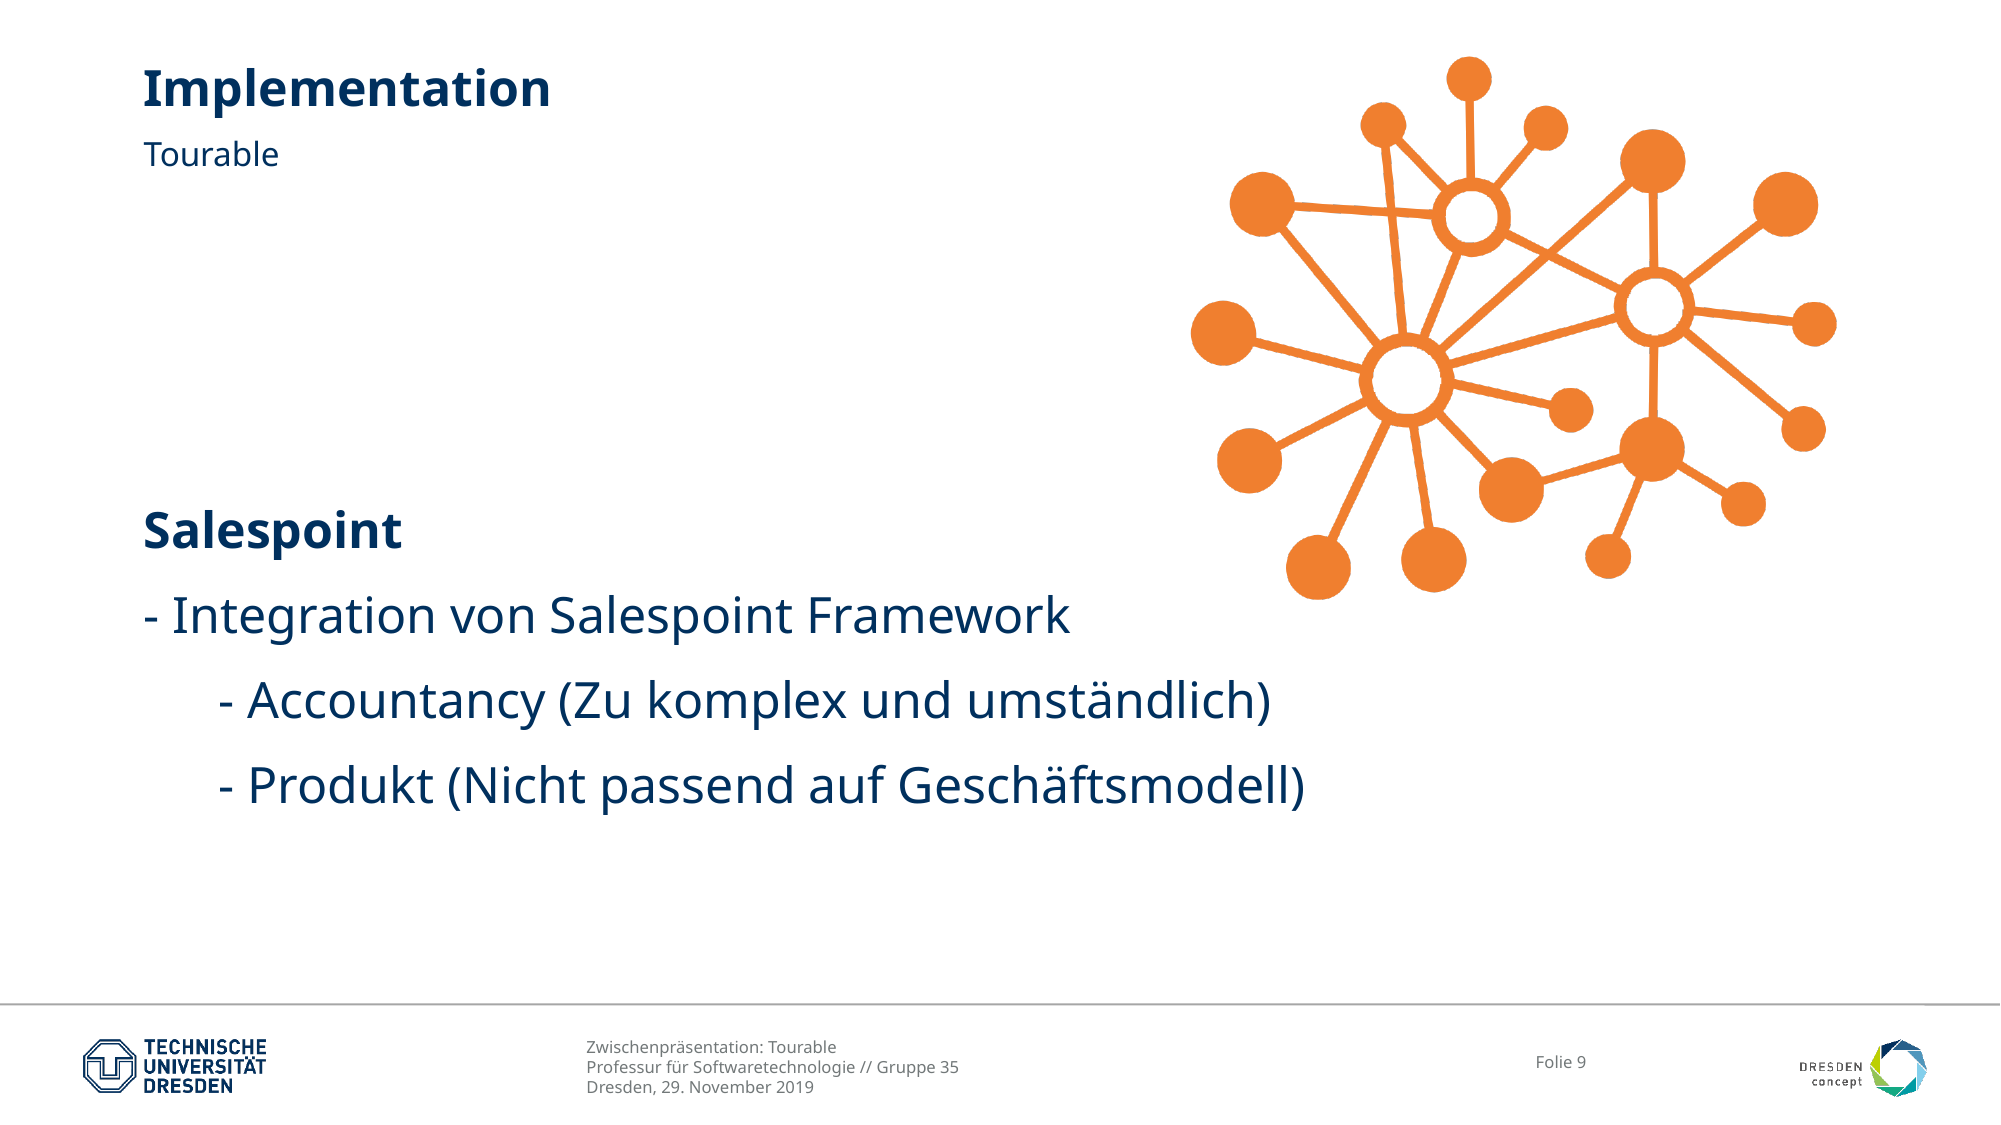

# Implementation Tourable
Salespoint
- Integration von Salespoint Framework
 	- Accountancy (Zu komplex und umständlich)
 	- Produkt (Nicht passend auf Geschäftsmodell)